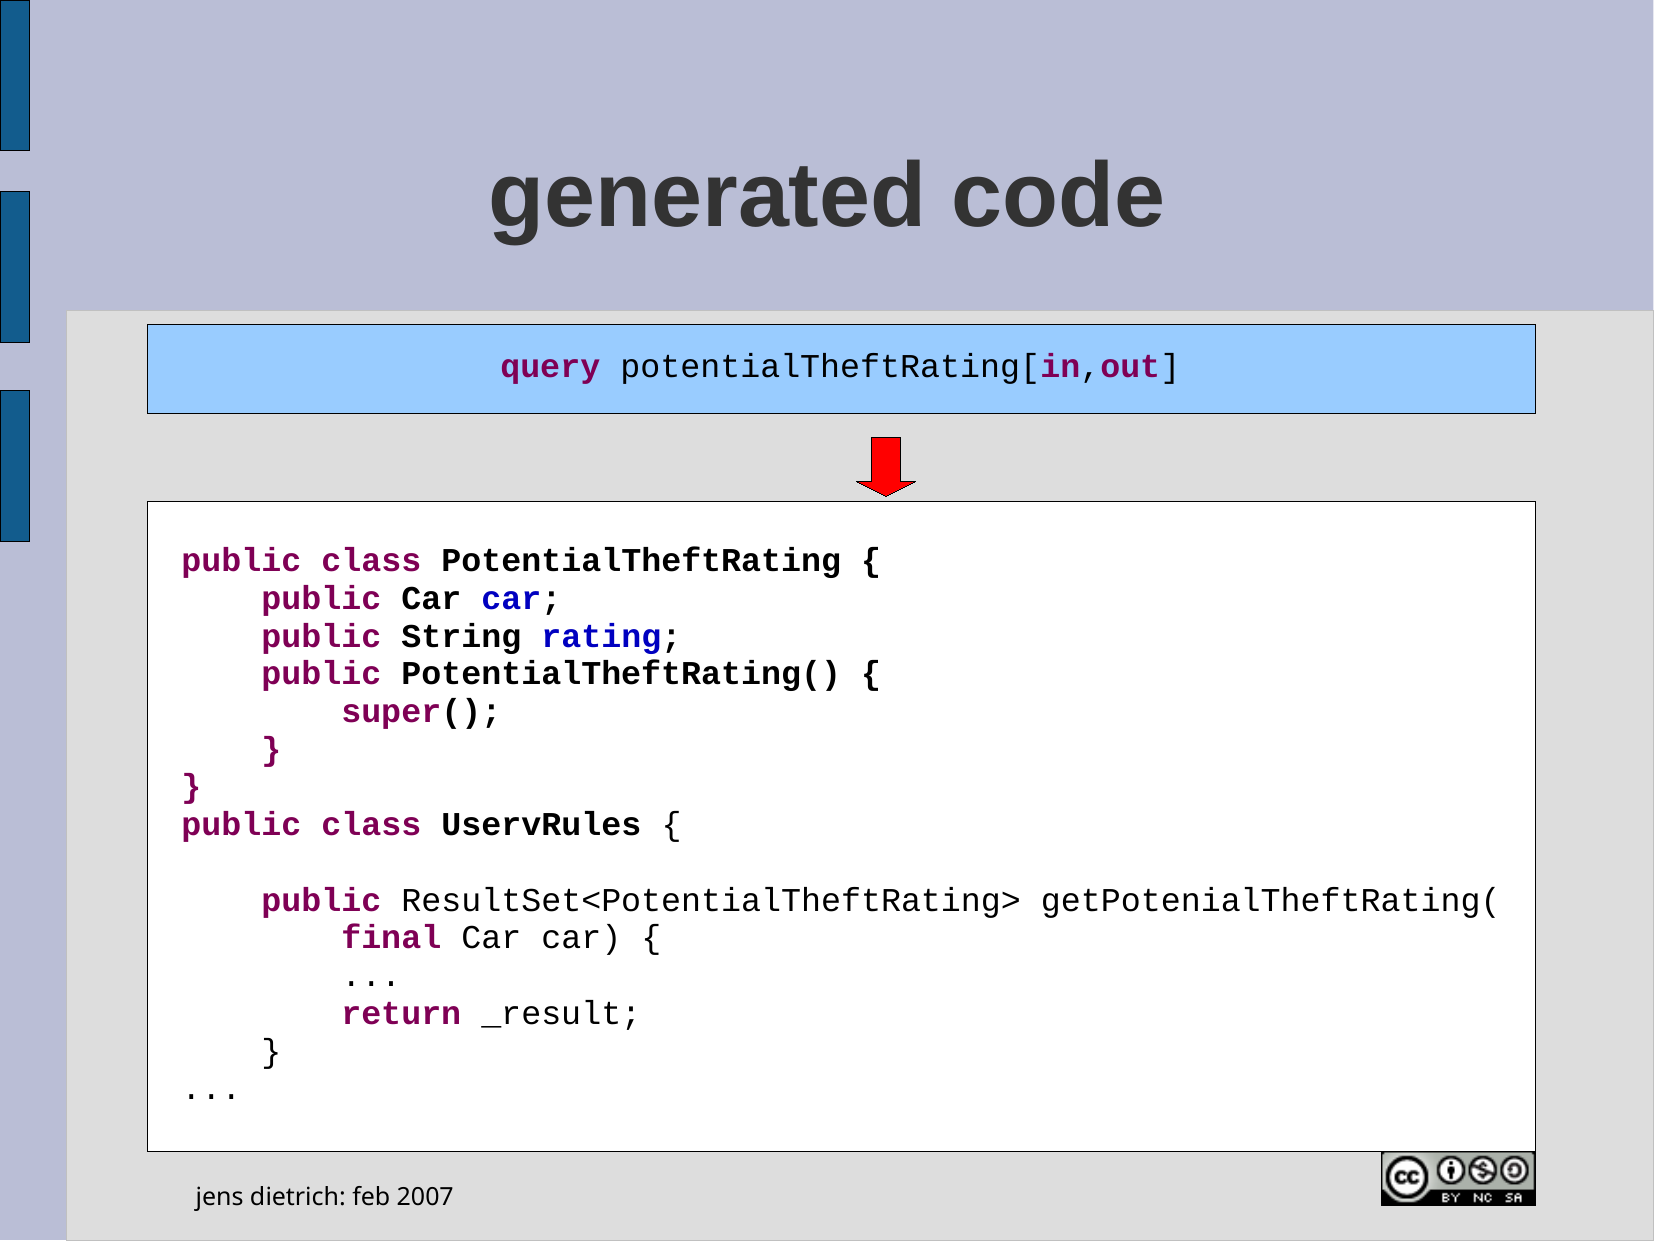

# generated code
query potentialTheftRating[in,out]
public class PotentialTheftRating {
 public Car car;
 public String rating;
 public PotentialTheftRating() {
 super();
 }
}
public class UservRules {
 public ResultSet<PotentialTheftRating> getPotenialTheftRating(
 final Car car) {
 ...
 return _result;
 }
...